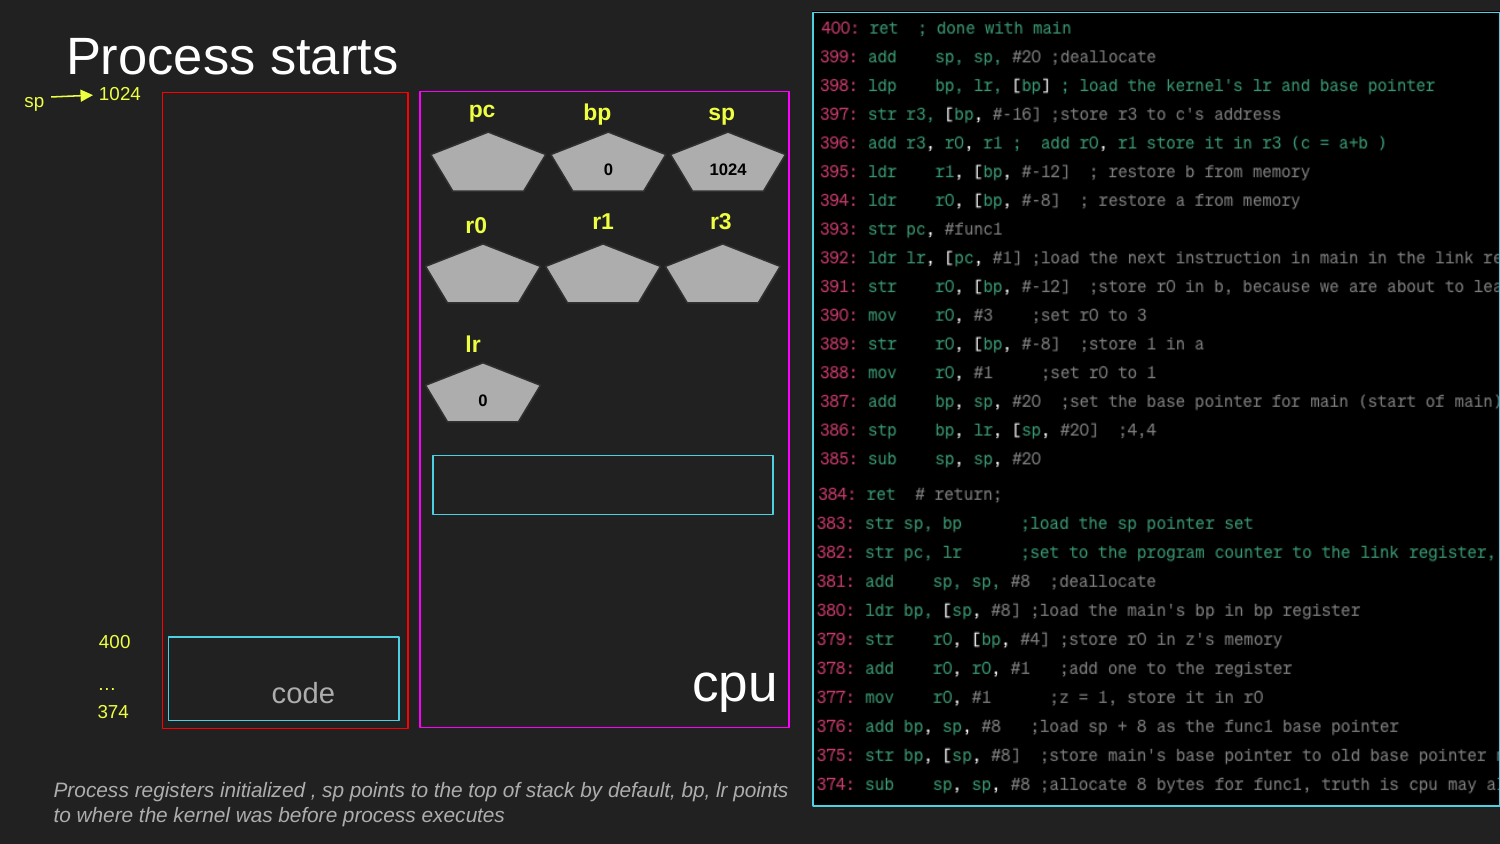

# Process starts
1024
sp
pc
bp
sp
0
1024
r1
r3
r0
lr
0
400
cpu
…
code
374
Process registers initialized , sp points to the top of stack by default, bp, lr points to where the kernel was before process executes